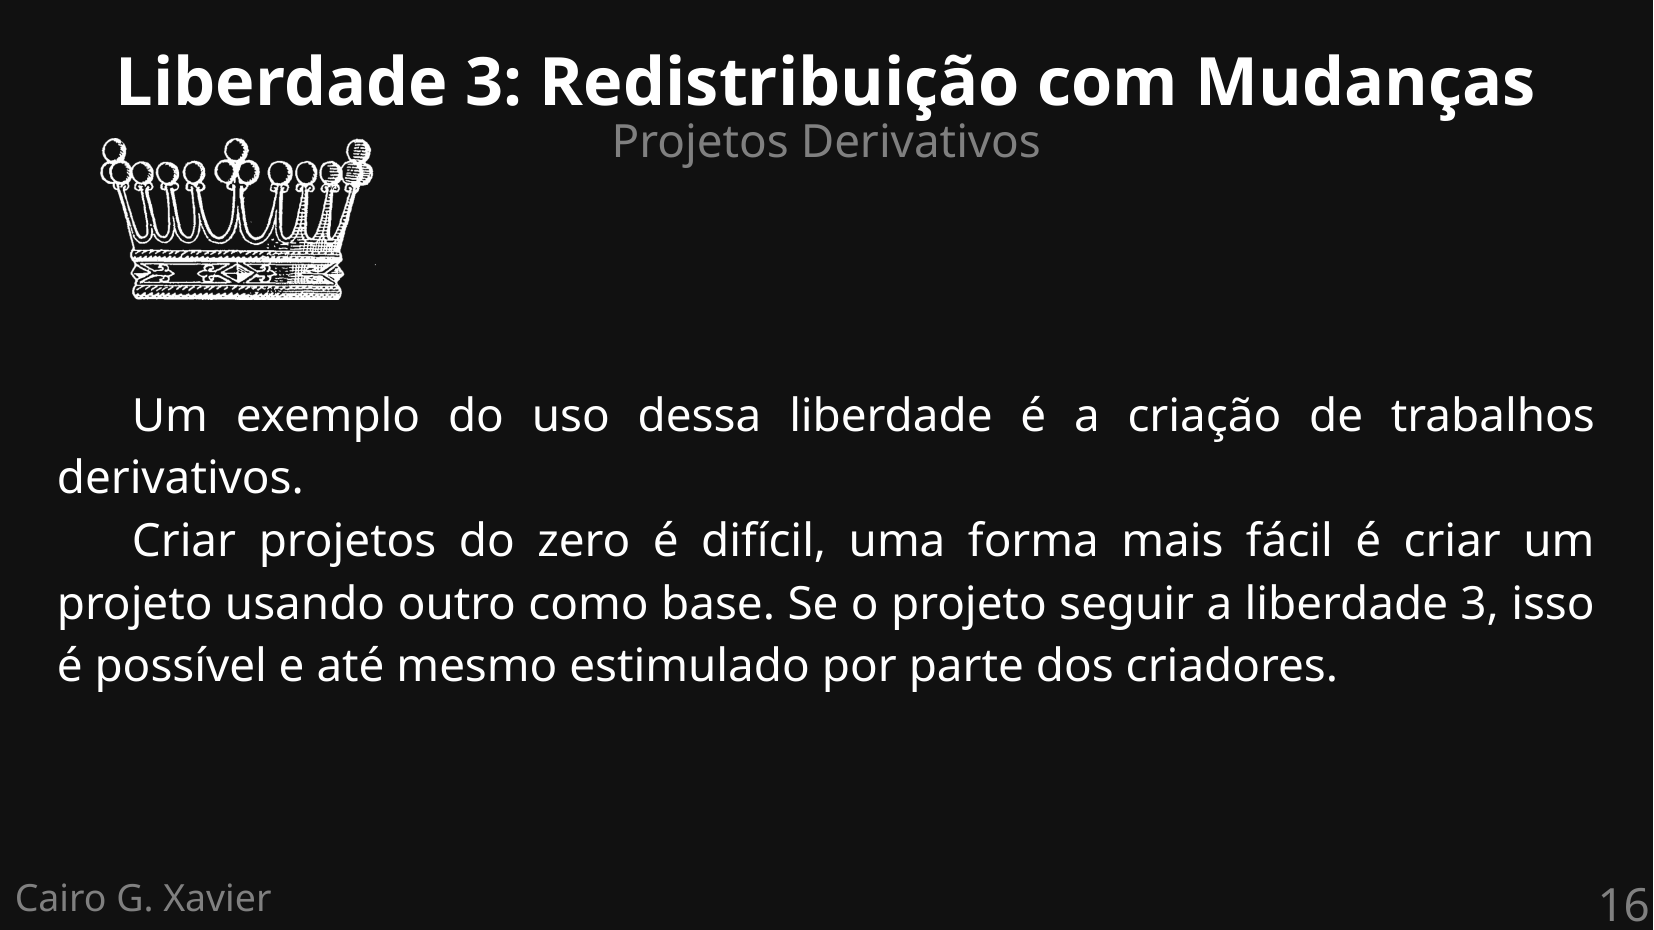

Liberdade 3: Redistribuição com Mudanças
Projetos Derivativos
	Um exemplo do uso dessa liberdade é a criação de trabalhos derivativos.
	Criar projetos do zero é difícil, uma forma mais fácil é criar um projeto usando outro como base. Se o projeto seguir a liberdade 3, isso é possível e até mesmo estimulado por parte dos criadores.
Cairo G. Xavier